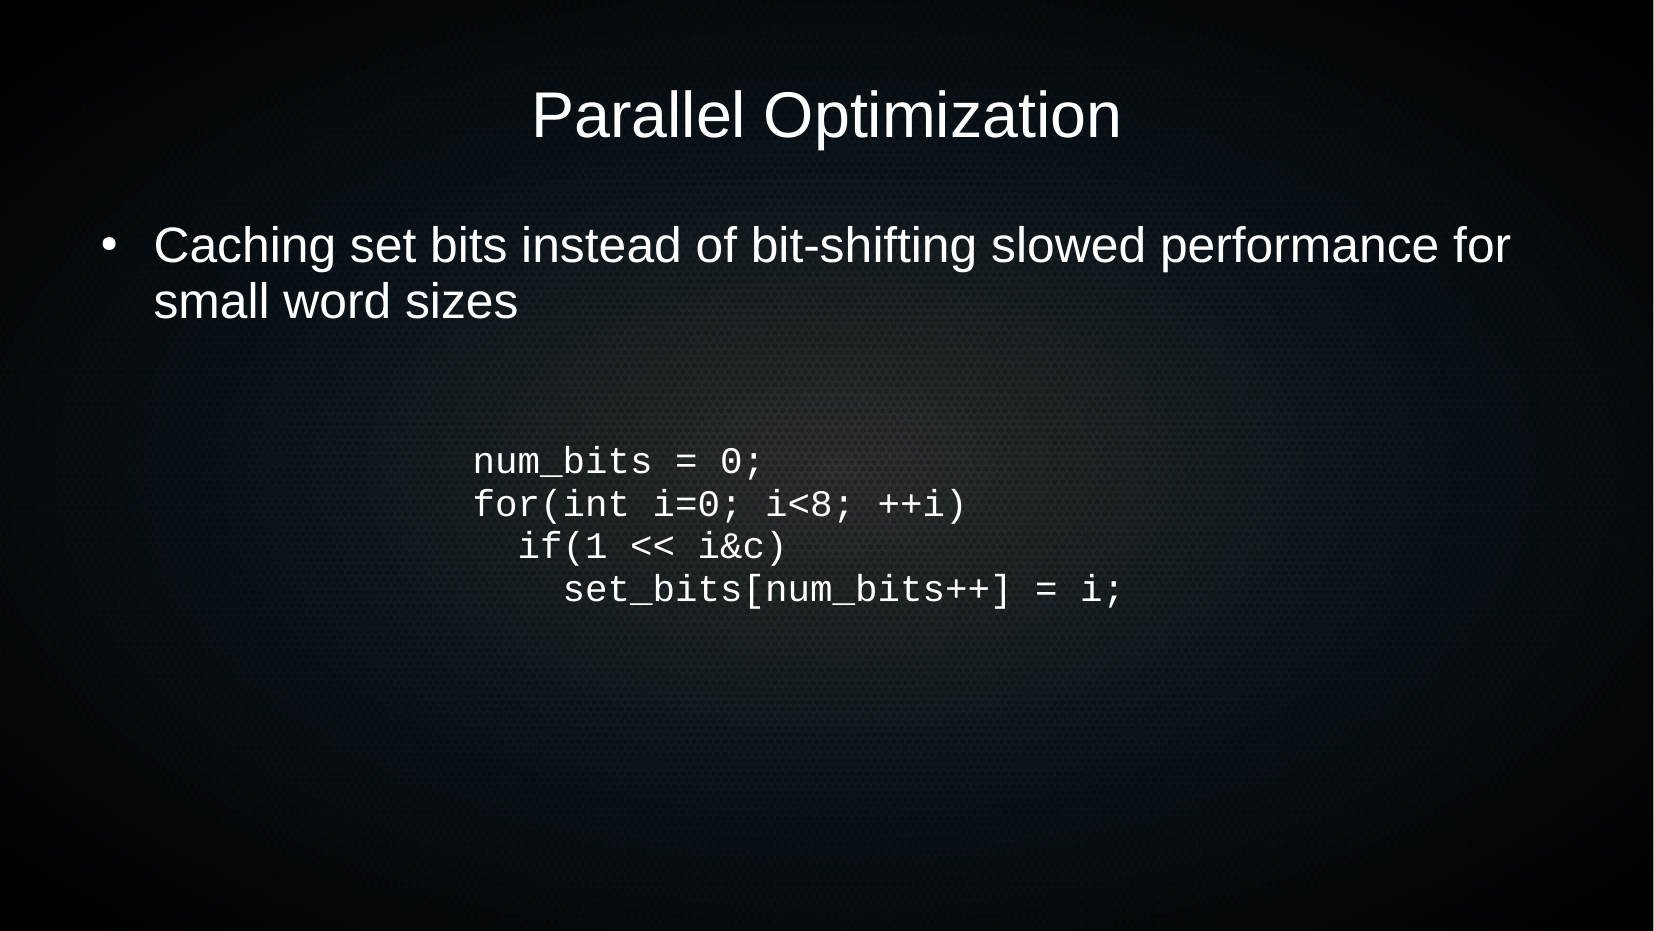

# Parallel Optimization
Caching set bits instead of bit-shifting slowed performance for small word sizes
num_bits = 0;
for(int i=0; i<8; ++i)
 if(1 << i&c)
 set_bits[num_bits++] = i;